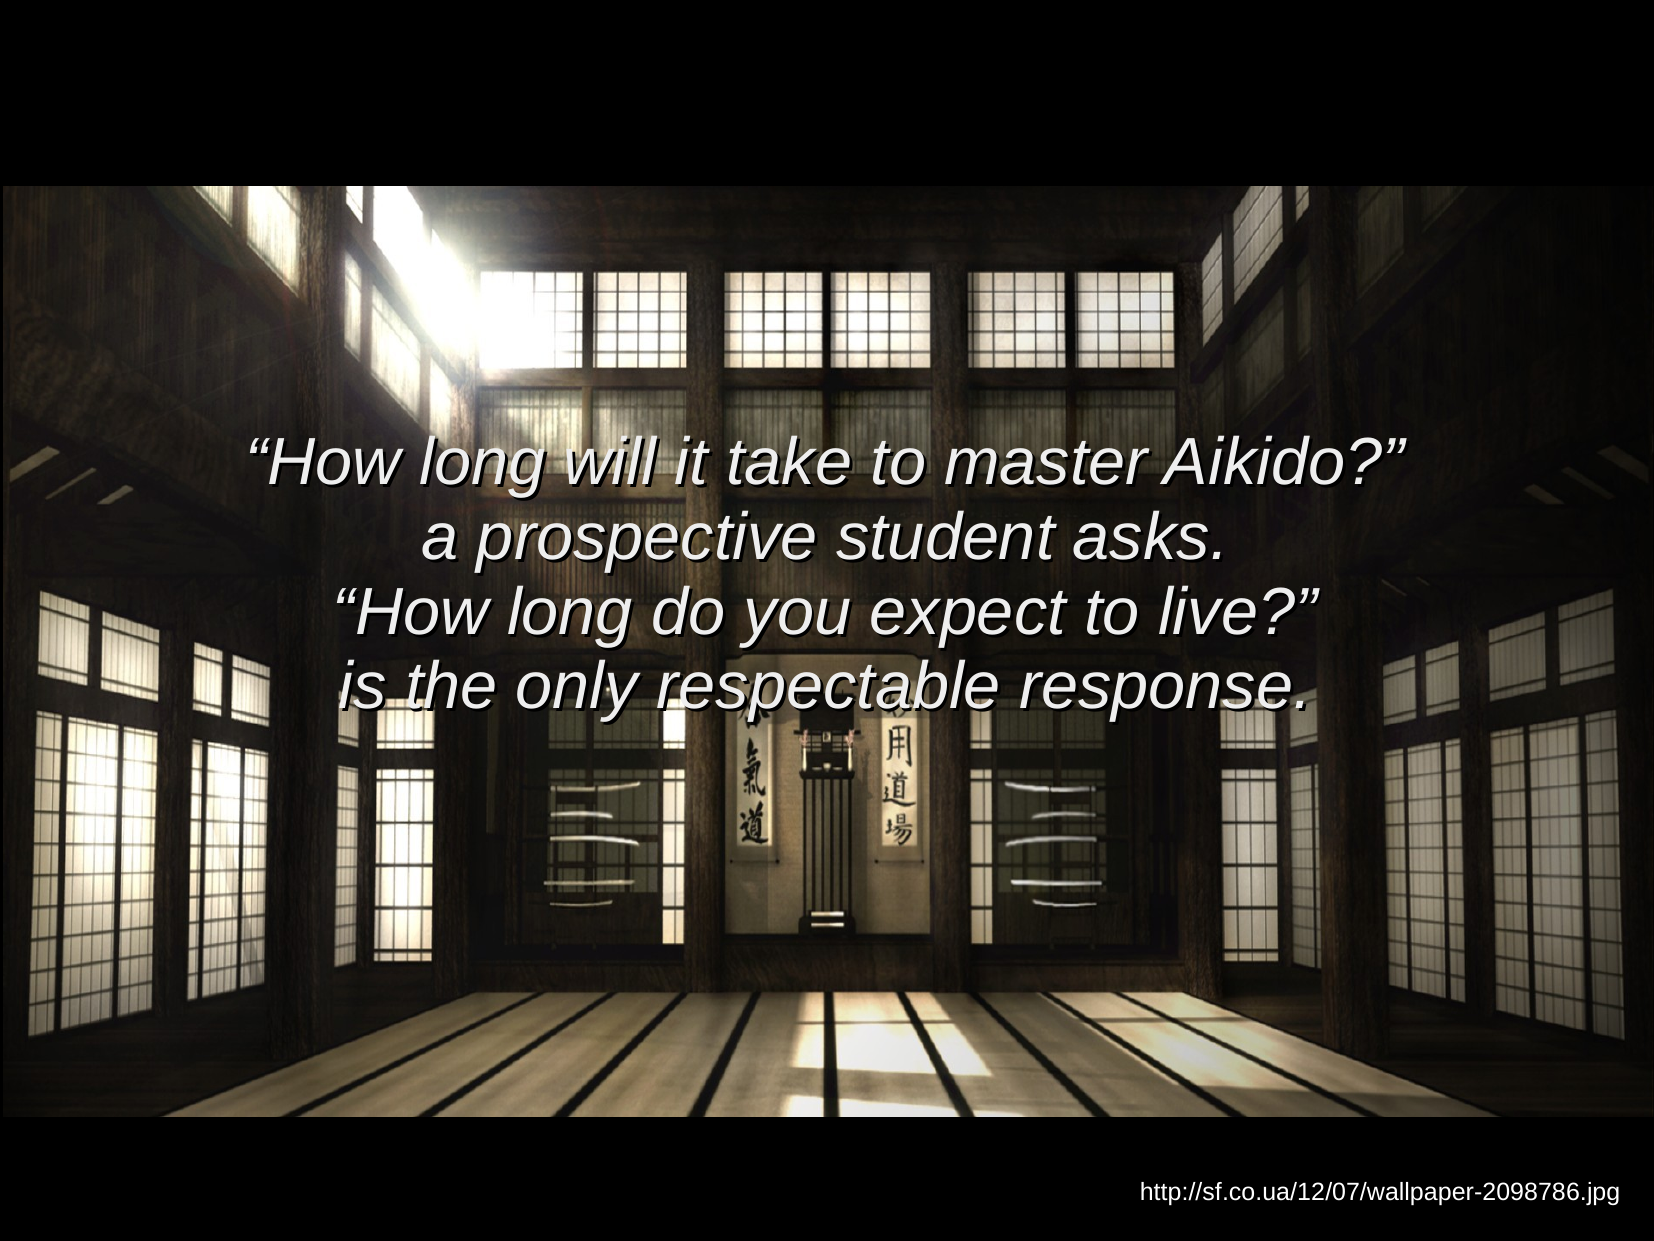

“How long will it take to master Aikido?”
a prospective student asks.
“How long do you expect to live?”
is the only respectable response.
http://sf.co.ua/12/07/wallpaper-2098786.jpg